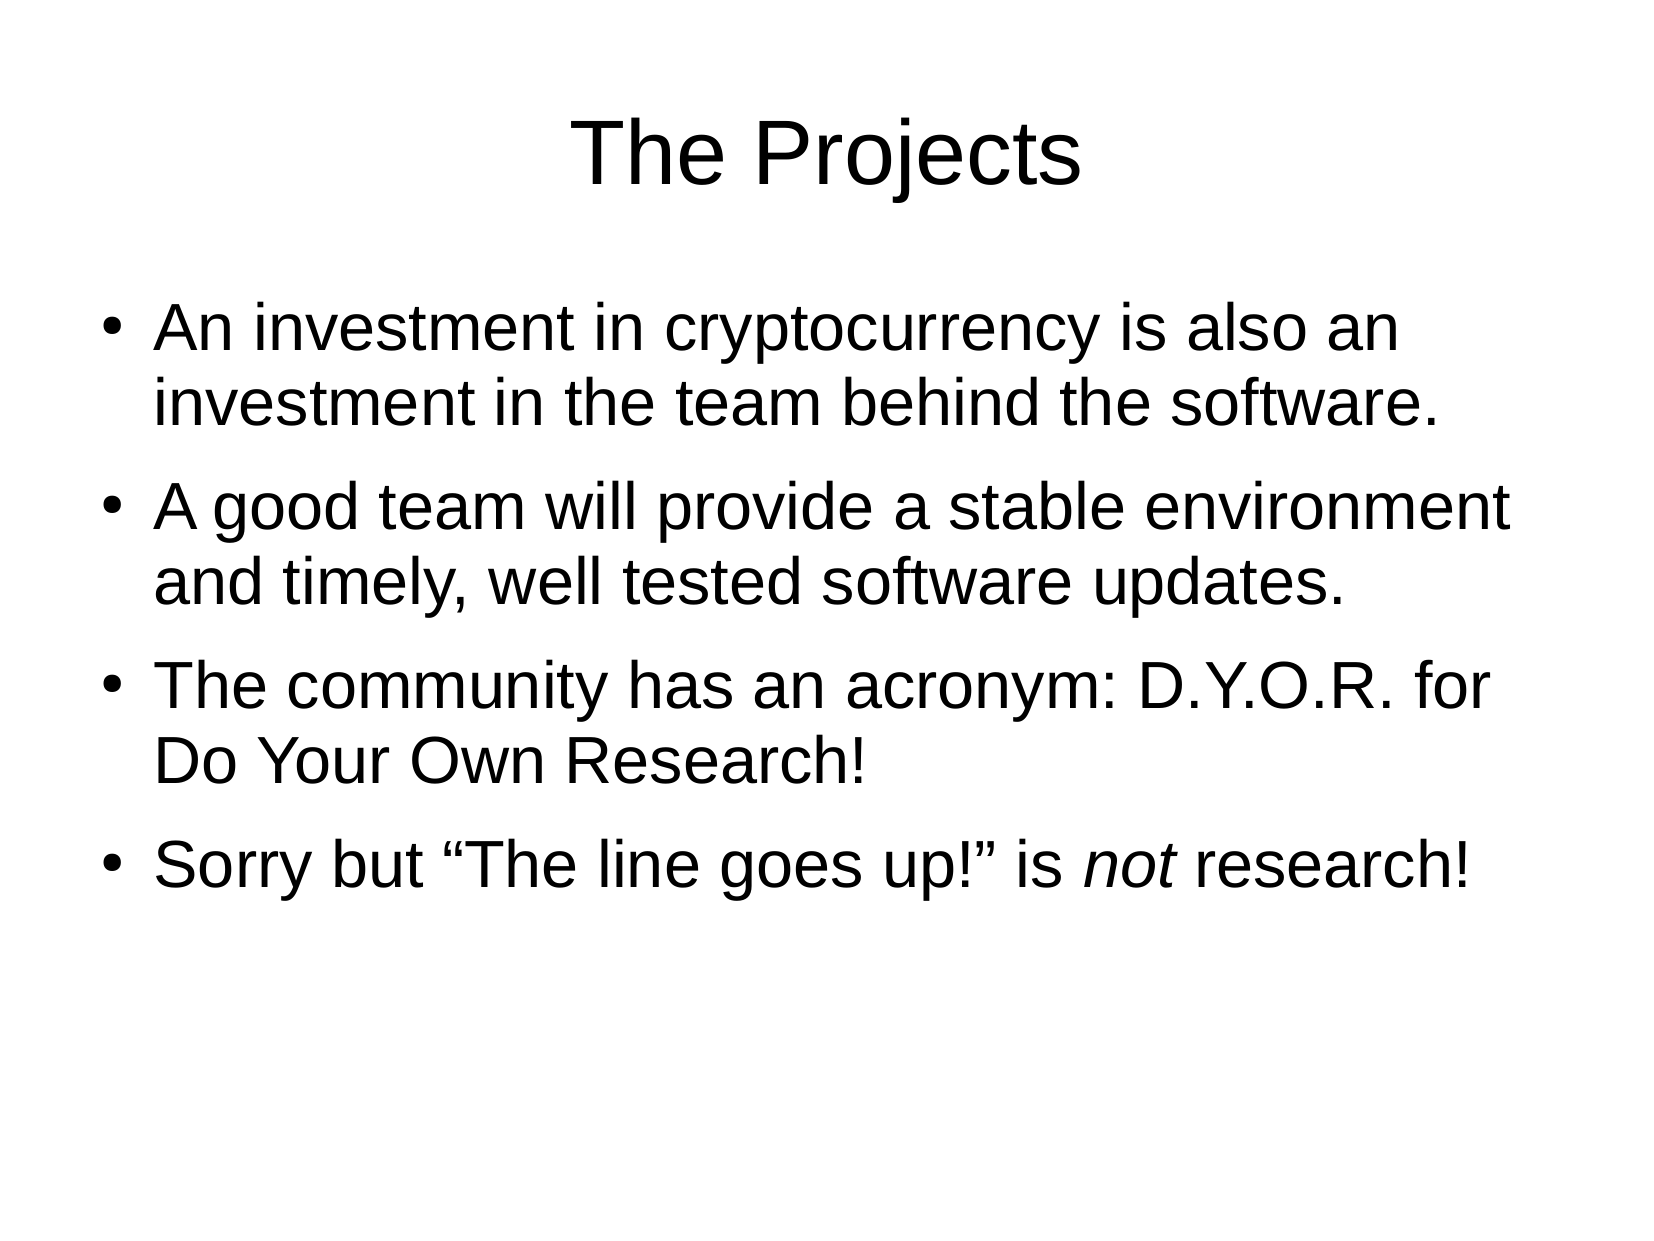

# The Projects
An investment in cryptocurrency is also an investment in the team behind the software.
A good team will provide a stable environment and timely, well tested software updates.
The community has an acronym: D.Y.O.R. for Do Your Own Research!
Sorry but “The line goes up!” is not research!